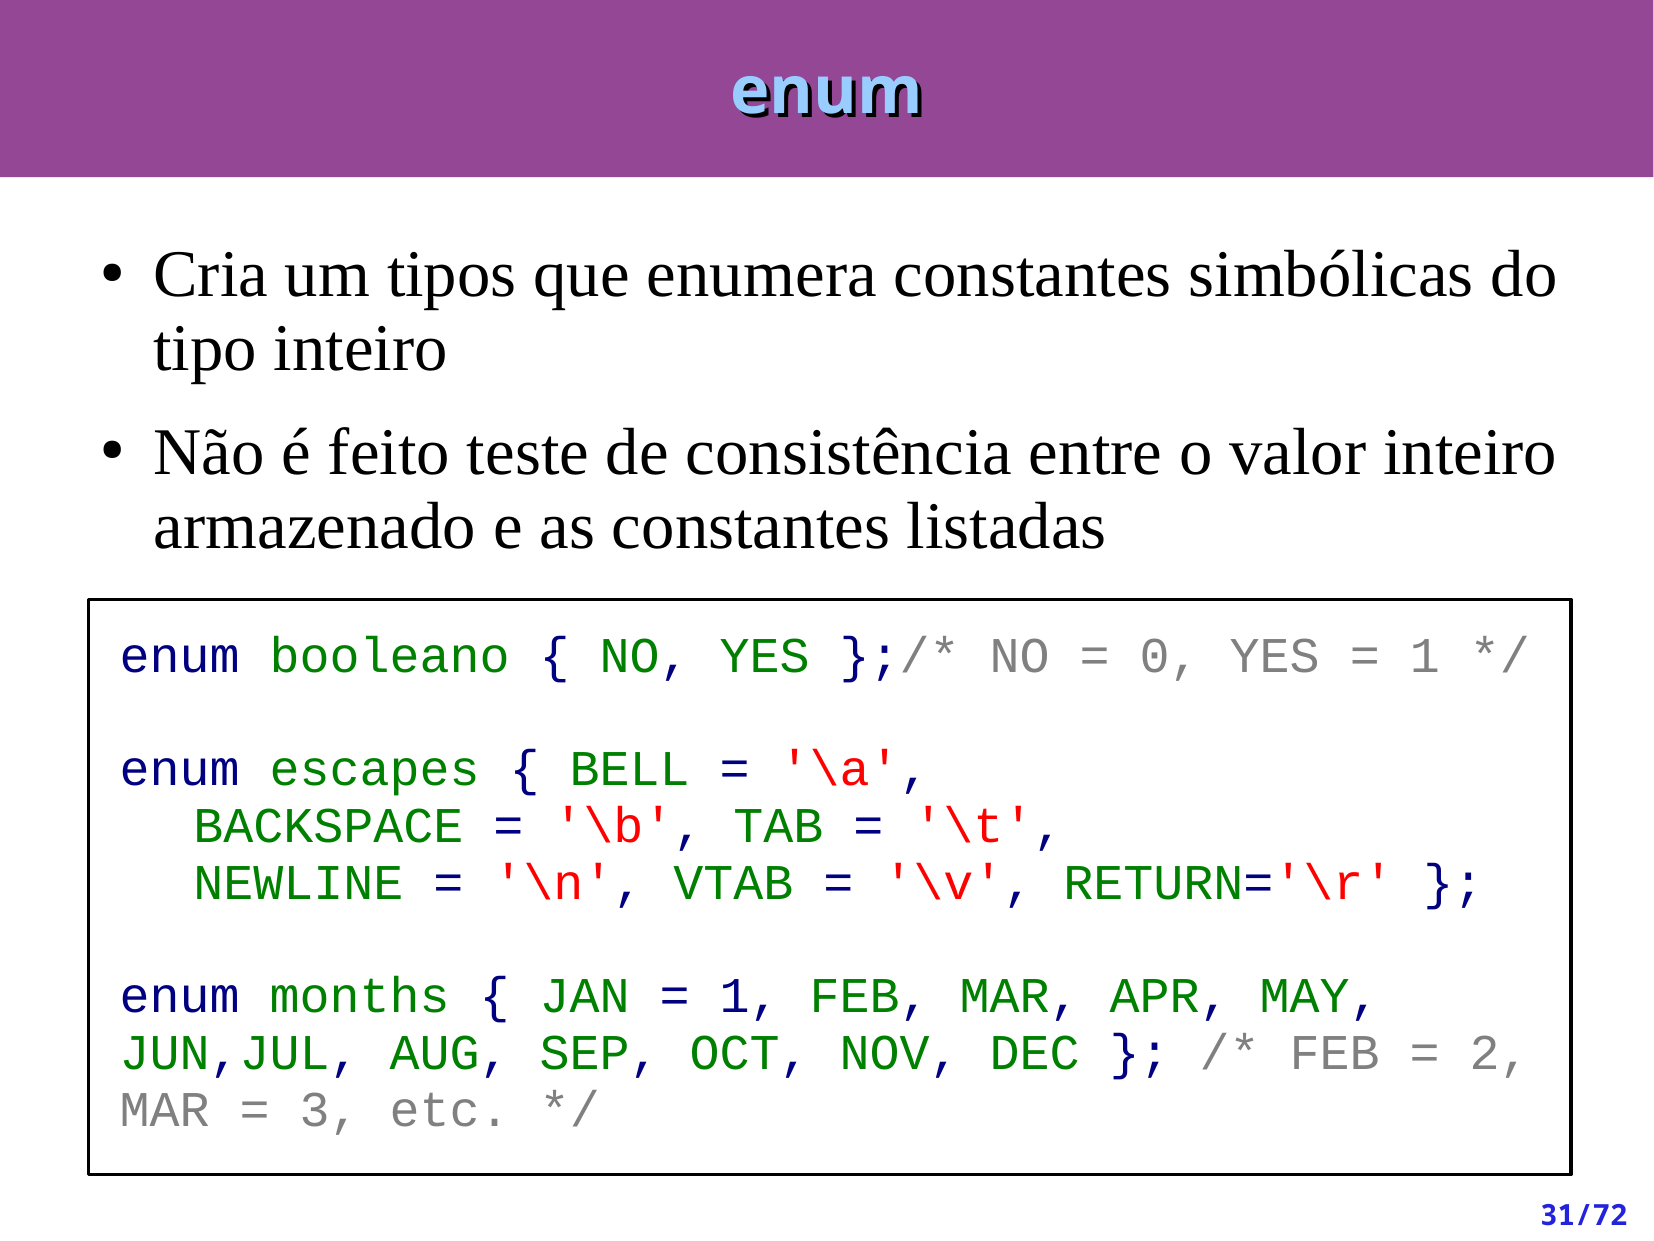

# enum
Cria um tipos que enumera constantes simbólicas do tipo inteiro
Não é feito teste de consistência entre o valor inteiro armazenado e as constantes listadas
enum booleano { NO, YES };/* NO = 0, YES = 1 */
enum escapes { BELL = '\a',
	BACKSPACE = '\b', TAB = '\t',
	NEWLINE = '\n', VTAB = '\v', RETURN='\r' };
enum months { JAN = 1, FEB, MAR, APR, MAY, JUN,JUL, AUG, SEP, OCT, NOV, DEC }; /* FEB = 2, MAR = 3, etc. */
31